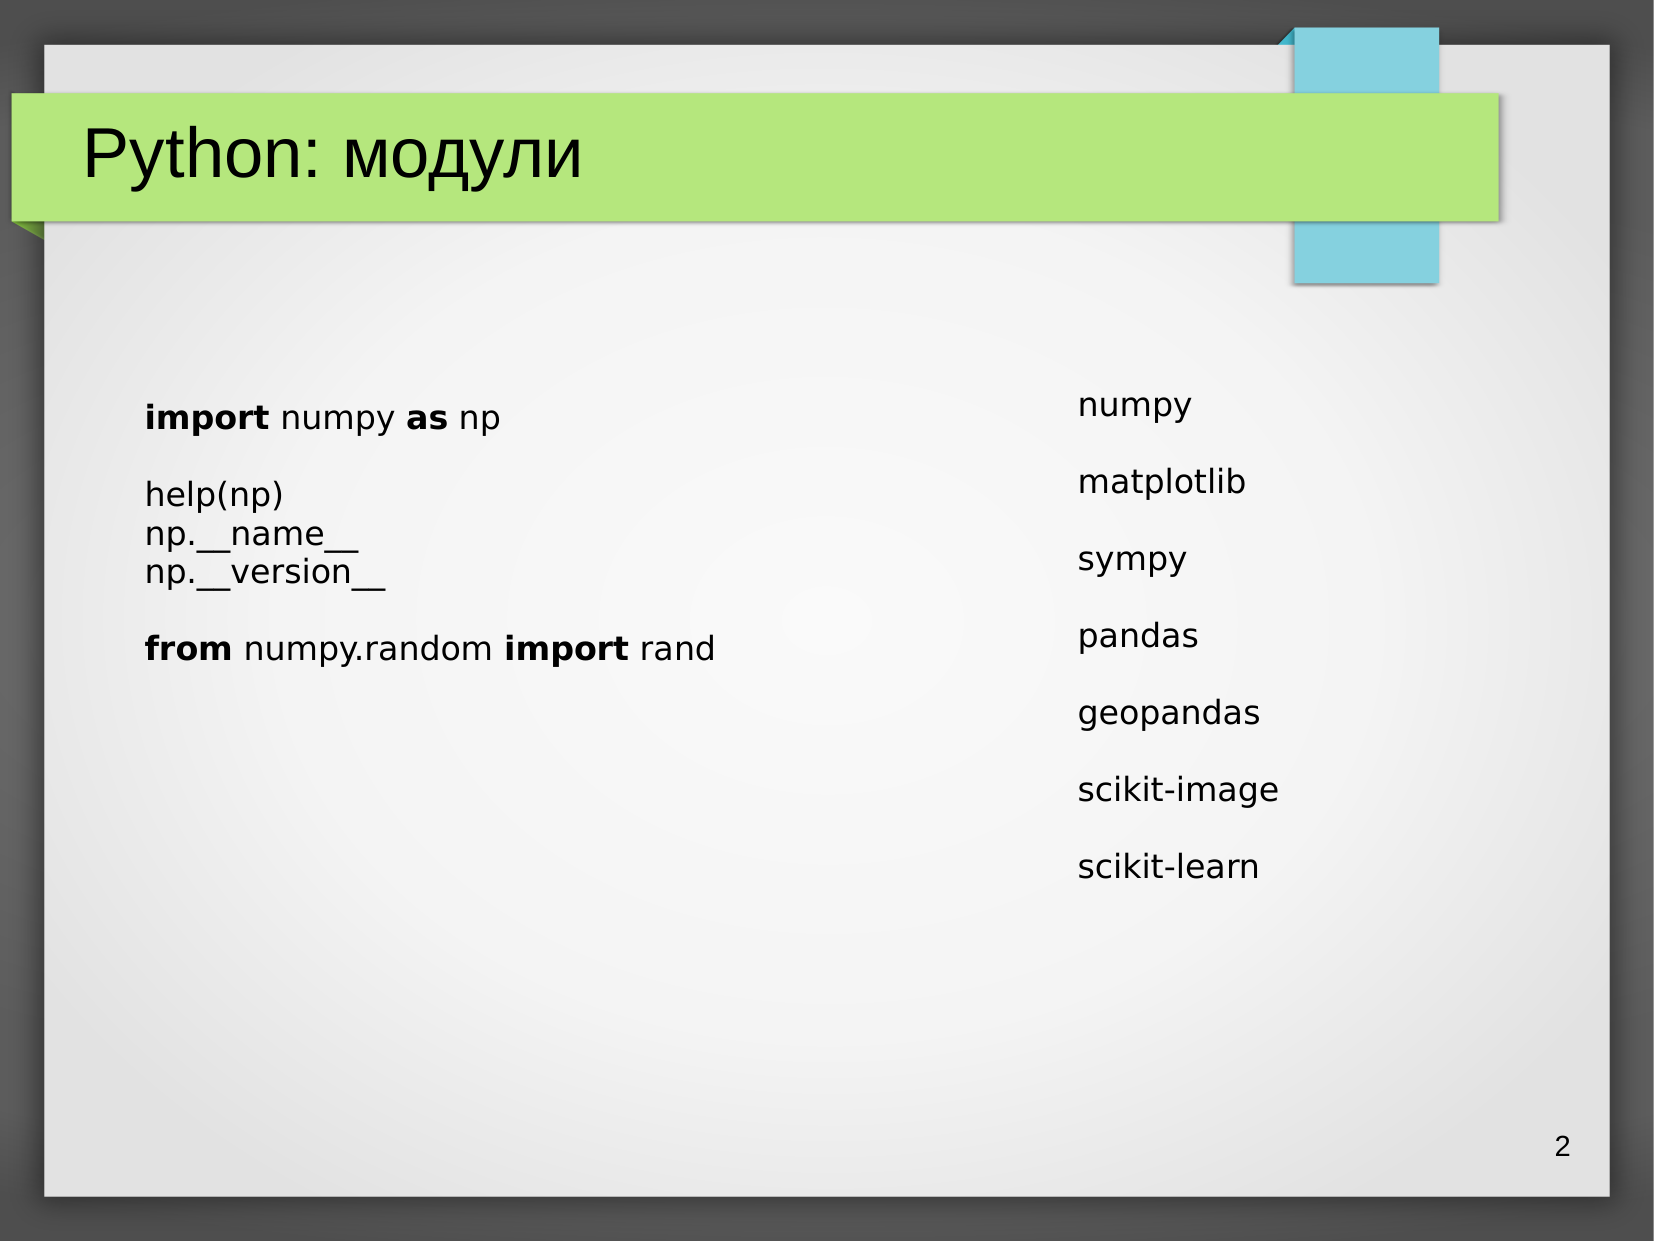

# Python: модули
numpy
matplotlib
sympy
pandas
geopandas
scikit-image
scikit-learn
import numpy as np
help(np)
np.__name__
np.__version__
from numpy.random import rand
2